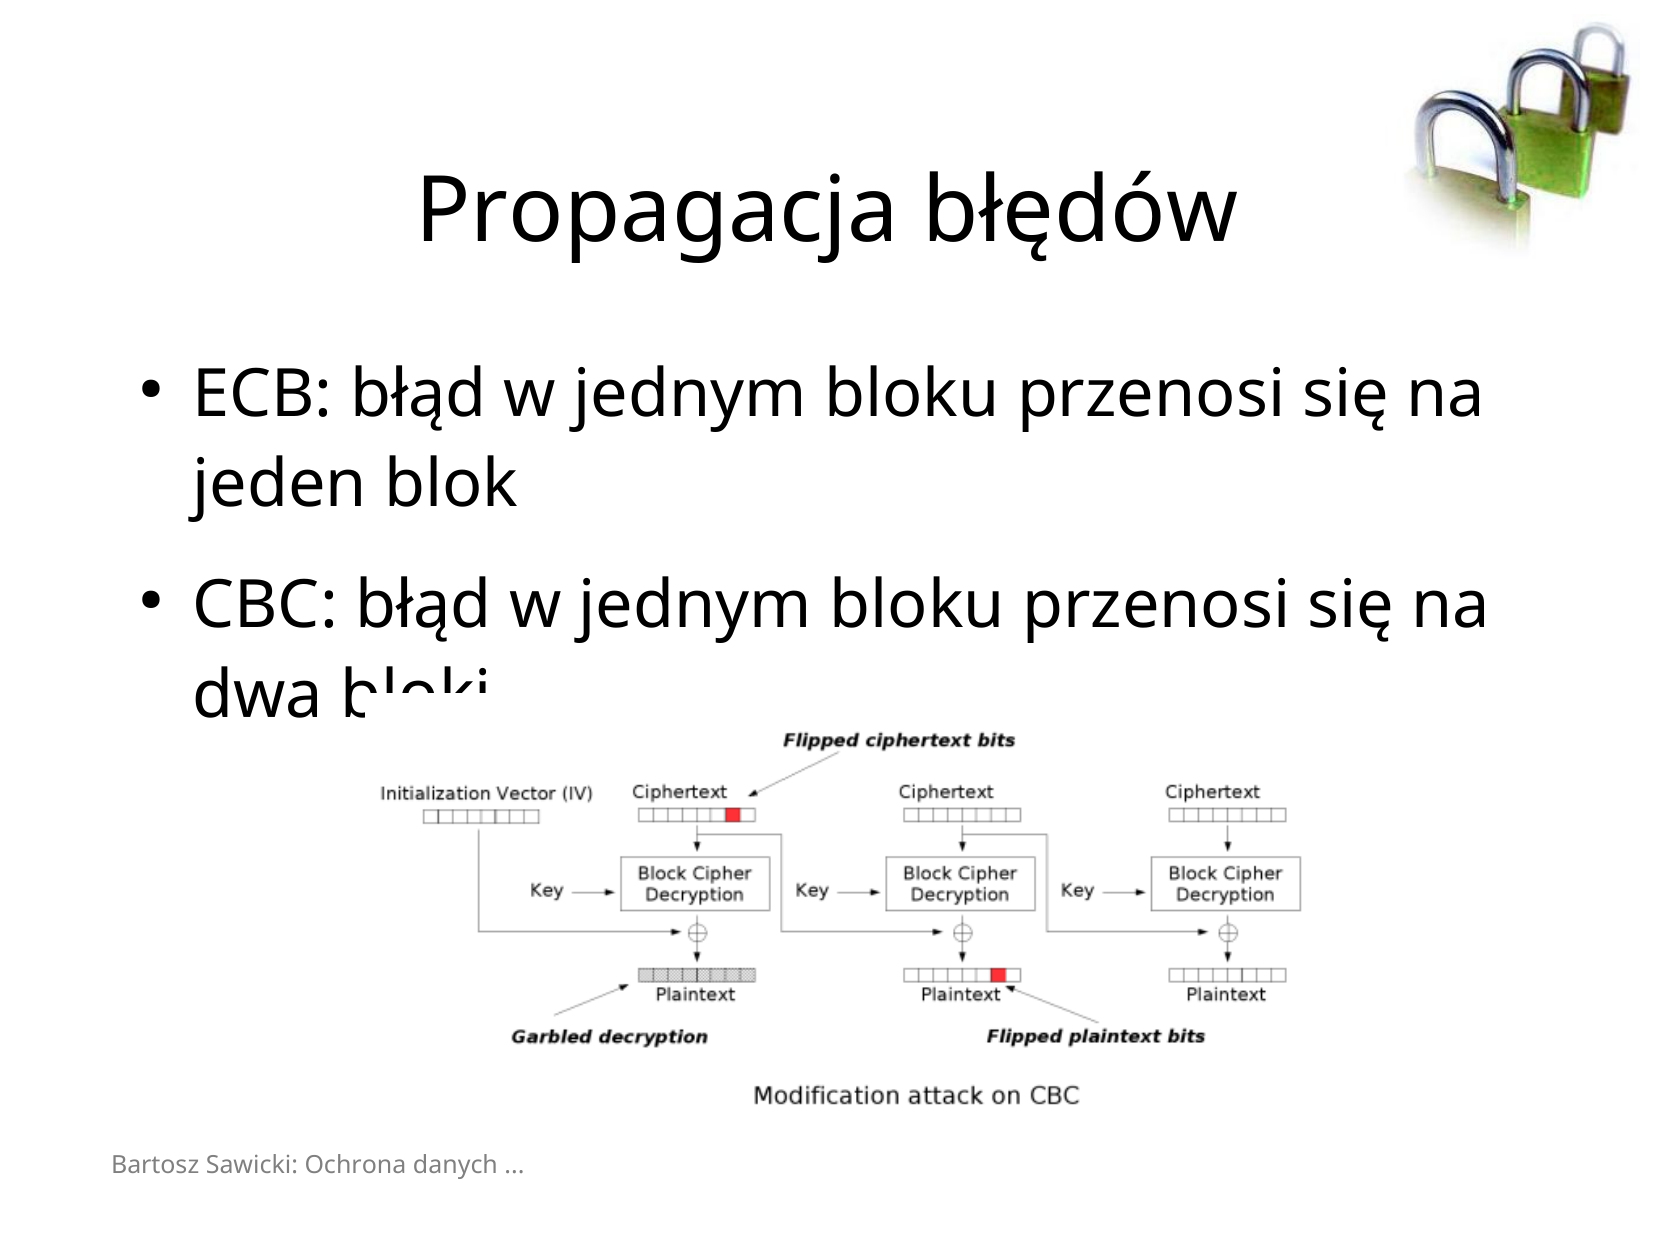

# Propagacja błędów
ECB: błąd w jednym bloku przenosi się na jeden blok
CBC: błąd w jednym bloku przenosi się na dwa bloki